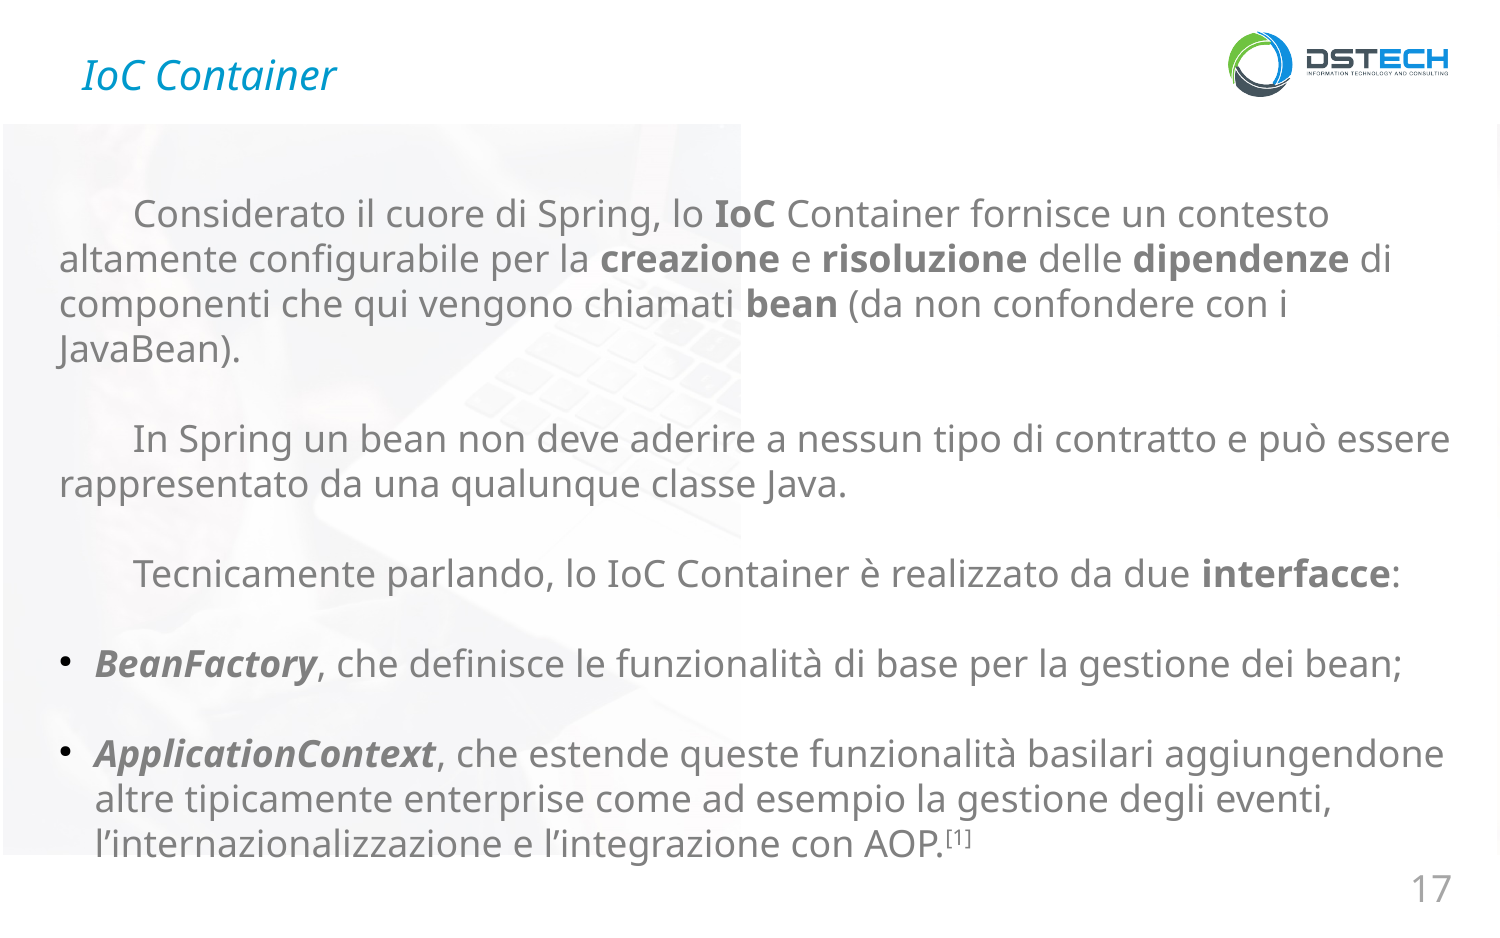

IoC Container
	Considerato il cuore di Spring, lo IoC Container fornisce un contesto altamente configurabile per la creazione e risoluzione delle dipendenze di componenti che qui vengono chiamati bean (da non confondere con i JavaBean).
	In Spring un bean non deve aderire a nessun tipo di contratto e può essere rappresentato da una qualunque classe Java.
	Tecnicamente parlando, lo IoC Container è realizzato da due interfacce:
BeanFactory, che definisce le funzionalità di base per la gestione dei bean;
ApplicationContext, che estende queste funzionalità basilari aggiungendone altre tipicamente enterprise come ad esempio la gestione degli eventi, l’internazionalizzazione e l’integrazione con AOP.[1]
17